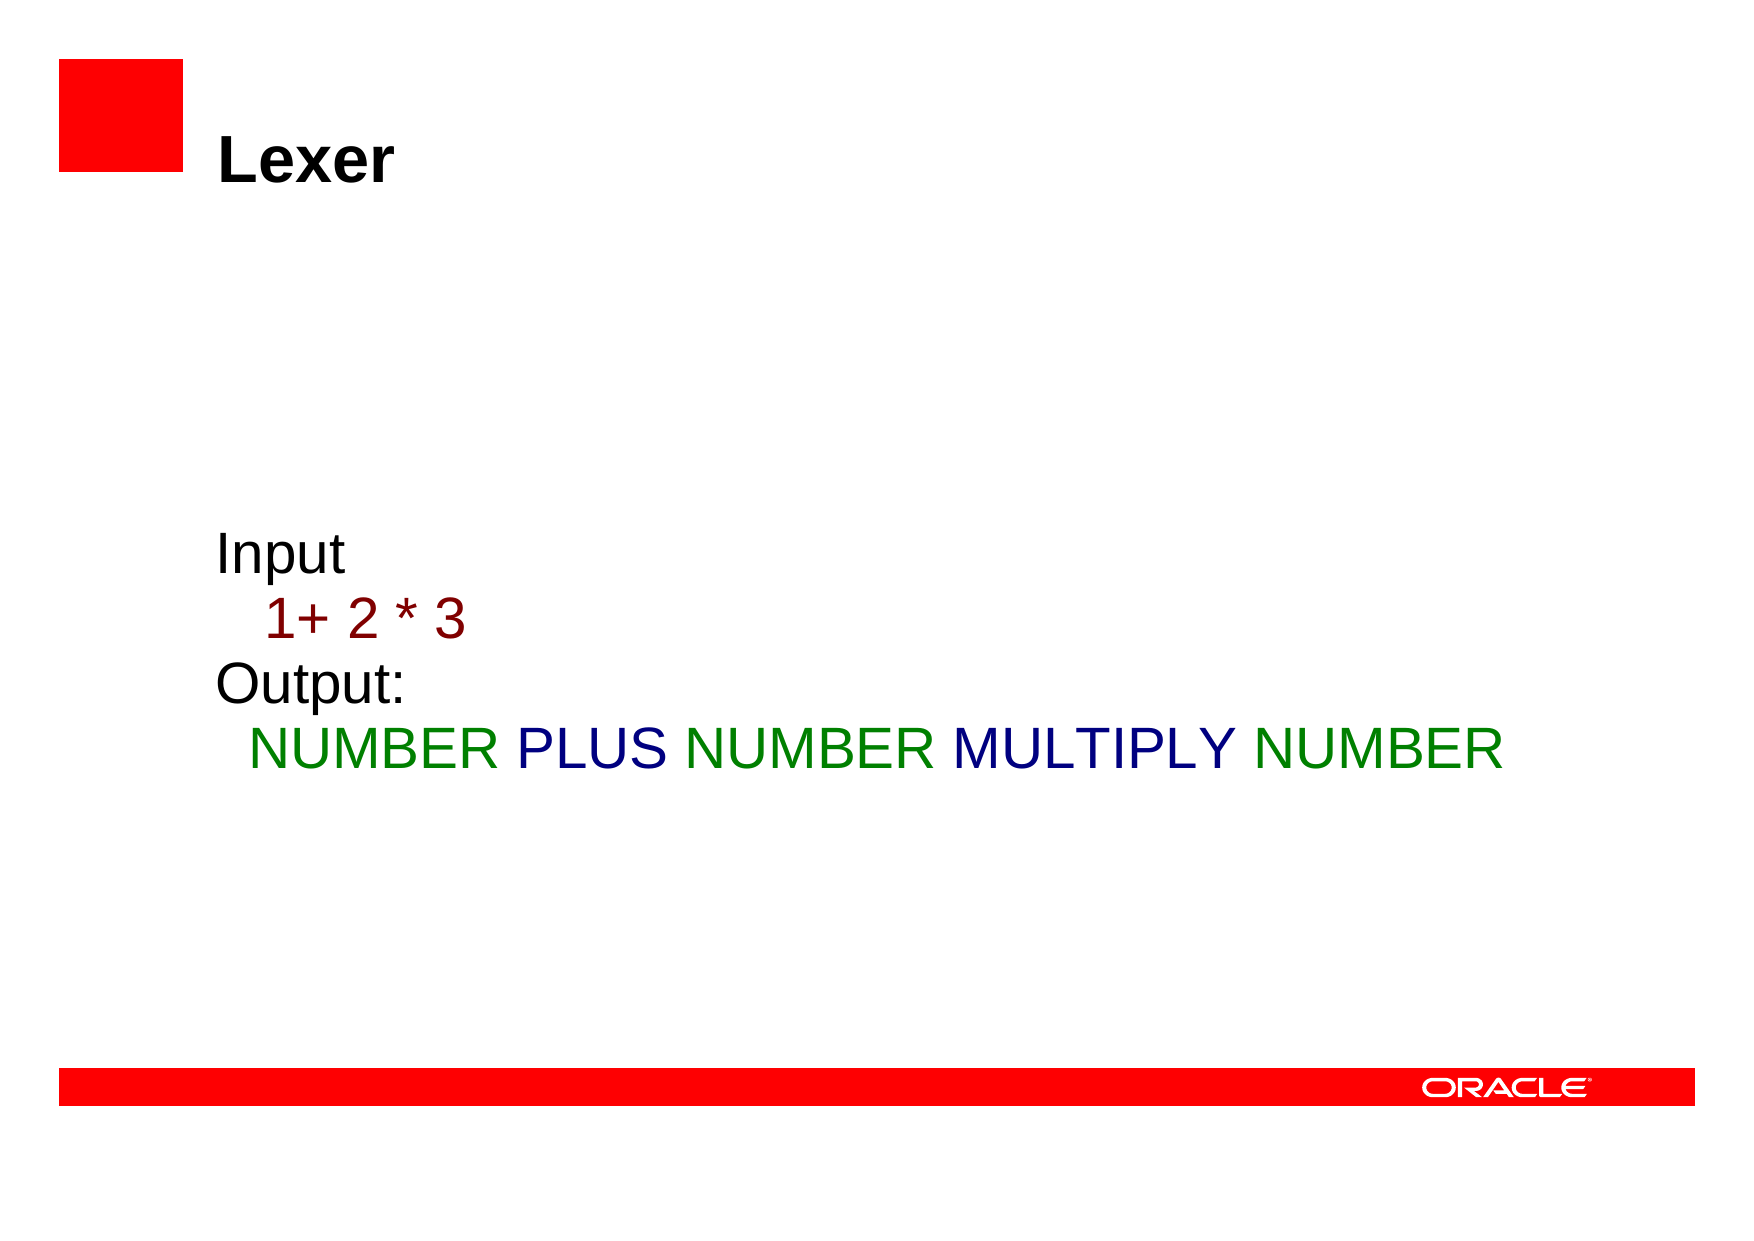

# Lexer
Input
 1+ 2 * 3
Output:
 NUMBER PLUS NUMBER MULTIPLY NUMBER